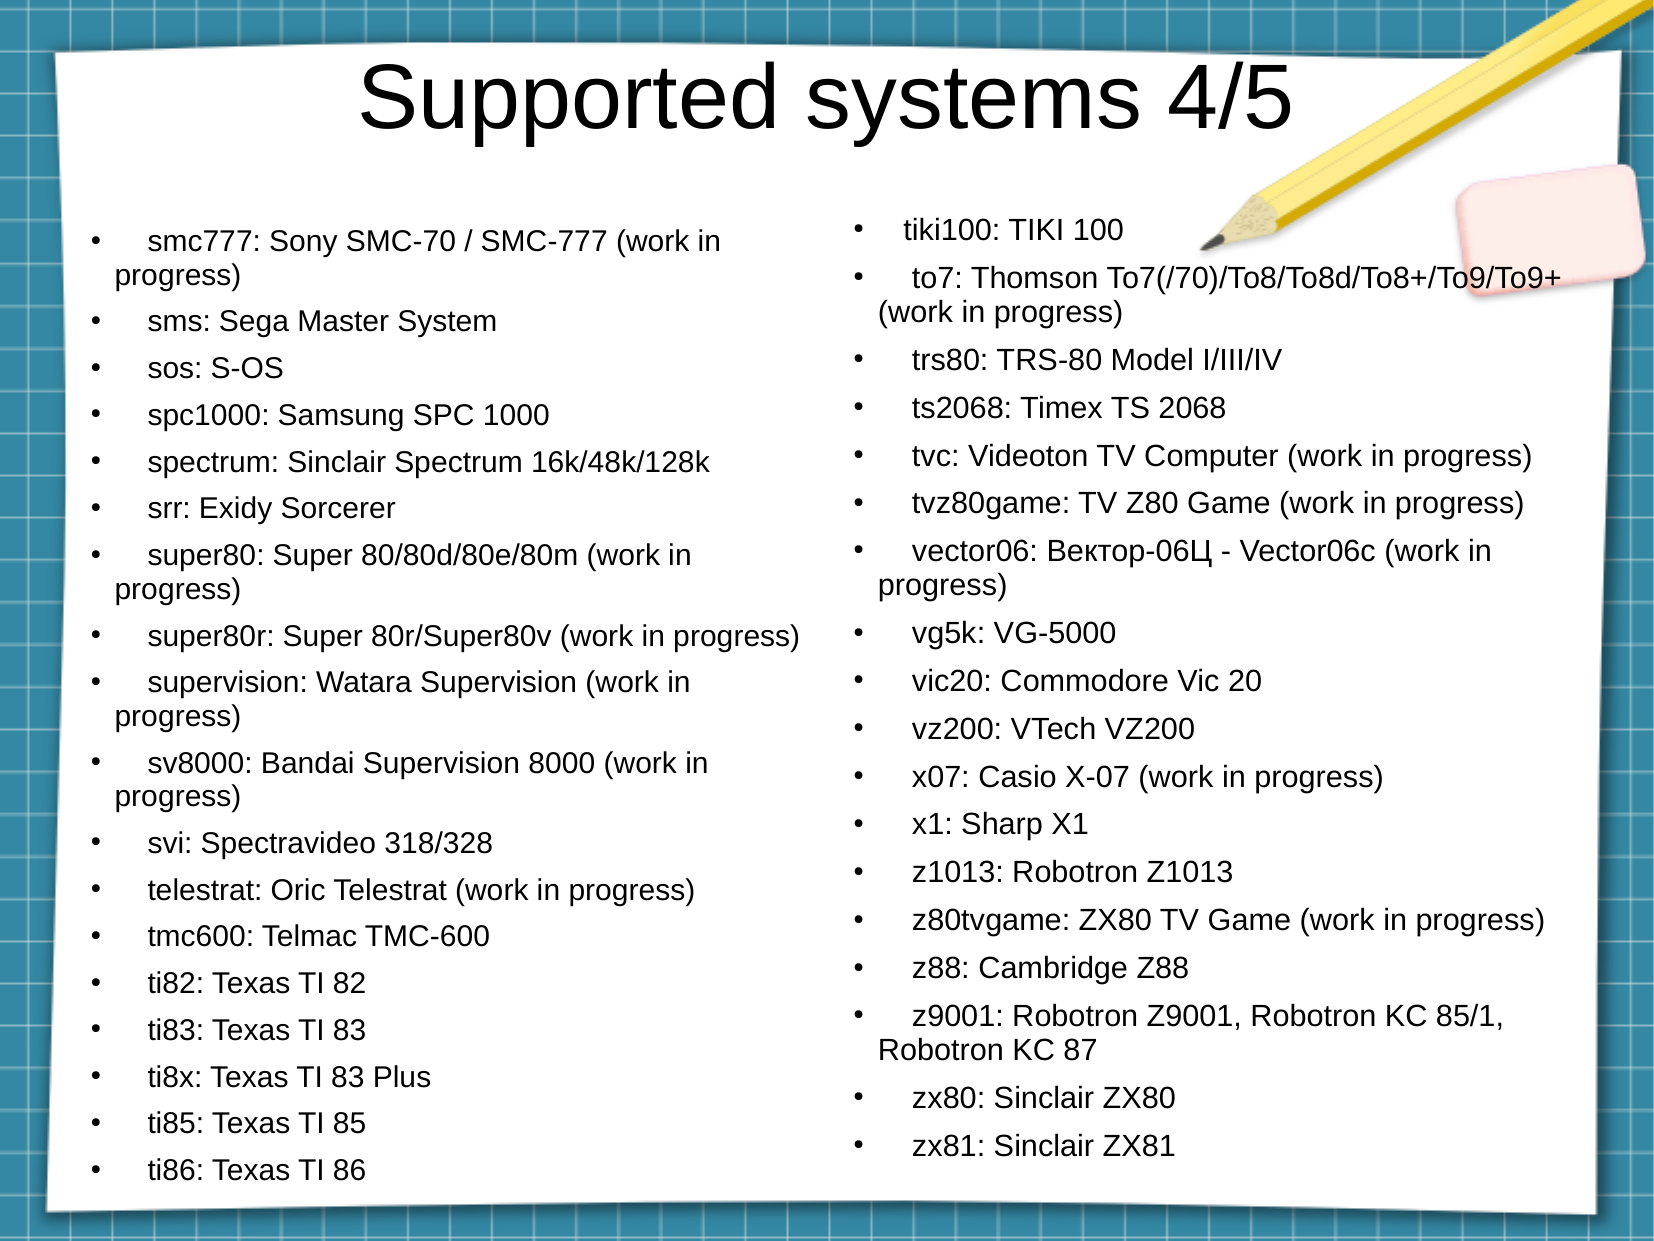

# Supported systems 4/5
 tiki100: TIKI 100
 to7: Thomson To7(/70)/To8/To8d/To8+/To9/To9+ (work in progress)
 trs80: TRS-80 Model I/III/IV
 ts2068: Timex TS 2068
 tvc: Videoton TV Computer (work in progress)
 tvz80game: TV Z80 Game (work in progress)
 vector06: Вектор-06Ц - Vector06c (work in progress)
 vg5k: VG-5000
 vic20: Commodore Vic 20
 vz200: VTech VZ200
 x07: Casio X-07 (work in progress)
 x1: Sharp X1
 z1013: Robotron Z1013
 z80tvgame: ZX80 TV Game (work in progress)
 z88: Cambridge Z88
 z9001: Robotron Z9001, Robotron KC 85/1, Robotron KC 87
 zx80: Sinclair ZX80
 zx81: Sinclair ZX81
 smc777: Sony SMC-70 / SMC-777 (work in progress)
 sms: Sega Master System
 sos: S-OS
 spc1000: Samsung SPC 1000
 spectrum: Sinclair Spectrum 16k/48k/128k
 srr: Exidy Sorcerer
 super80: Super 80/80d/80e/80m (work in progress)
 super80r: Super 80r/Super80v (work in progress)
 supervision: Watara Supervision (work in progress)
 sv8000: Bandai Supervision 8000 (work in progress)
 svi: Spectravideo 318/328
 telestrat: Oric Telestrat (work in progress)
 tmc600: Telmac TMC-600
 ti82: Texas TI 82
 ti83: Texas TI 83
 ti8x: Texas TI 83 Plus
 ti85: Texas TI 85
 ti86: Texas TI 86